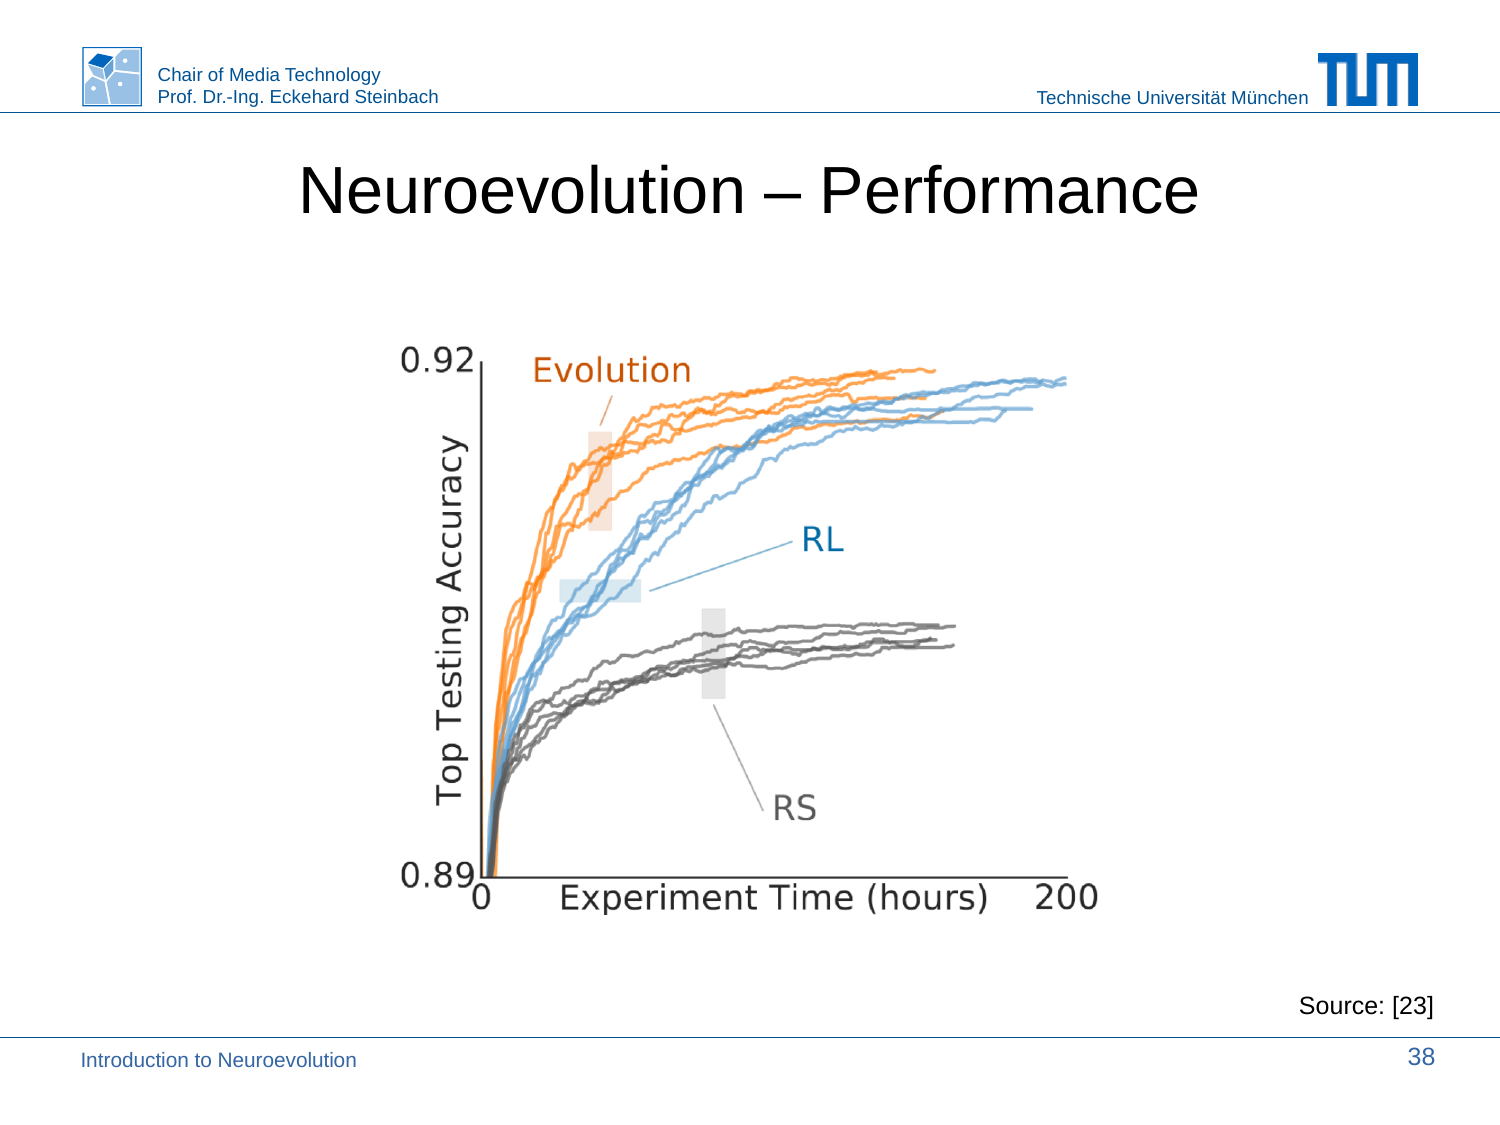

# Neuroevolution – Performance
Source: [23]
Introduction to Neuroevolution